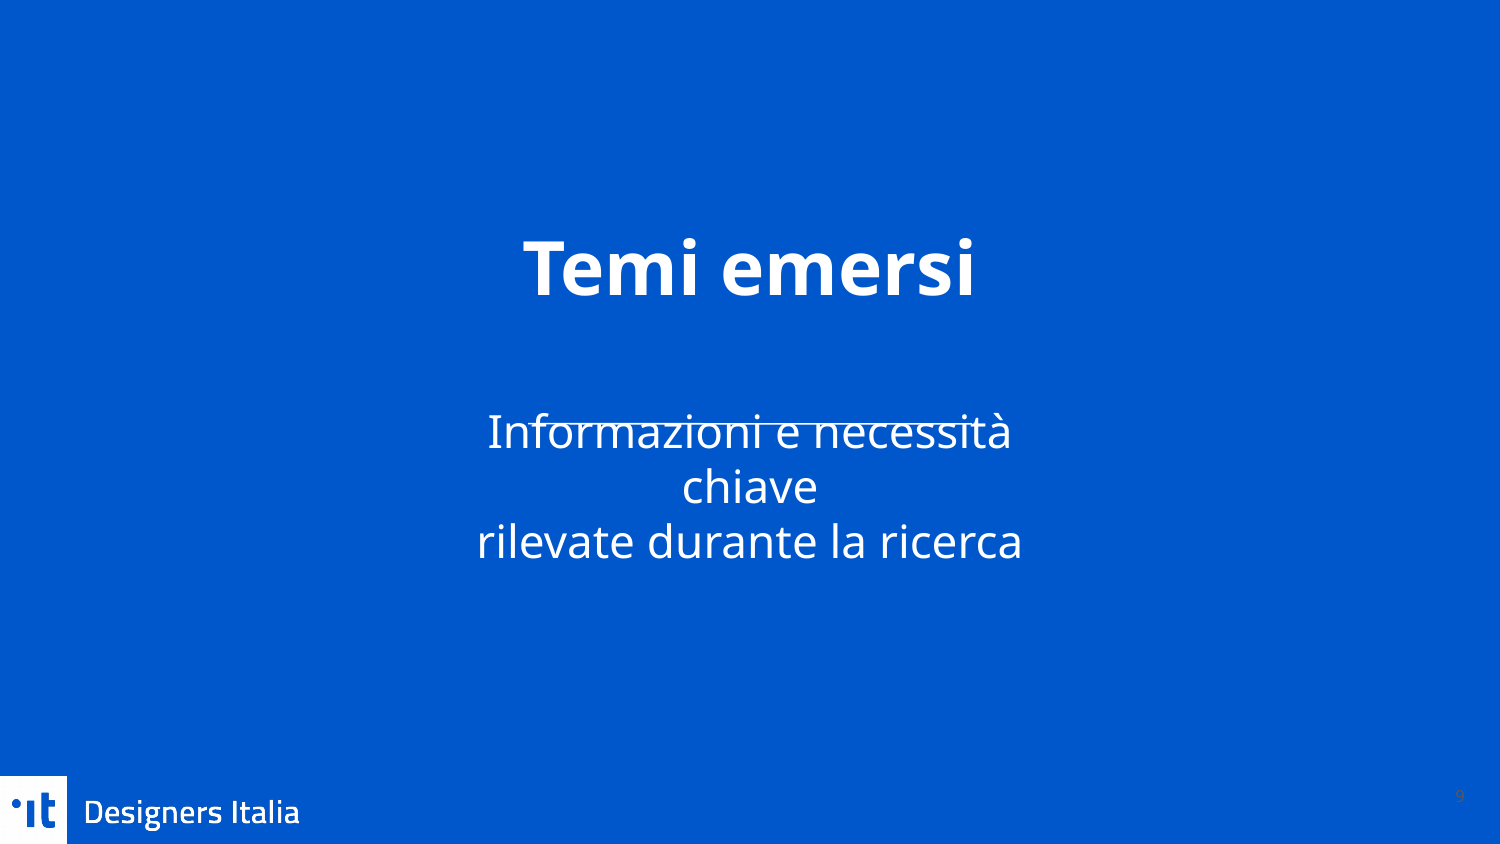

Temi emersi
Informazioni e necessità chiave
rilevate durante la ricerca